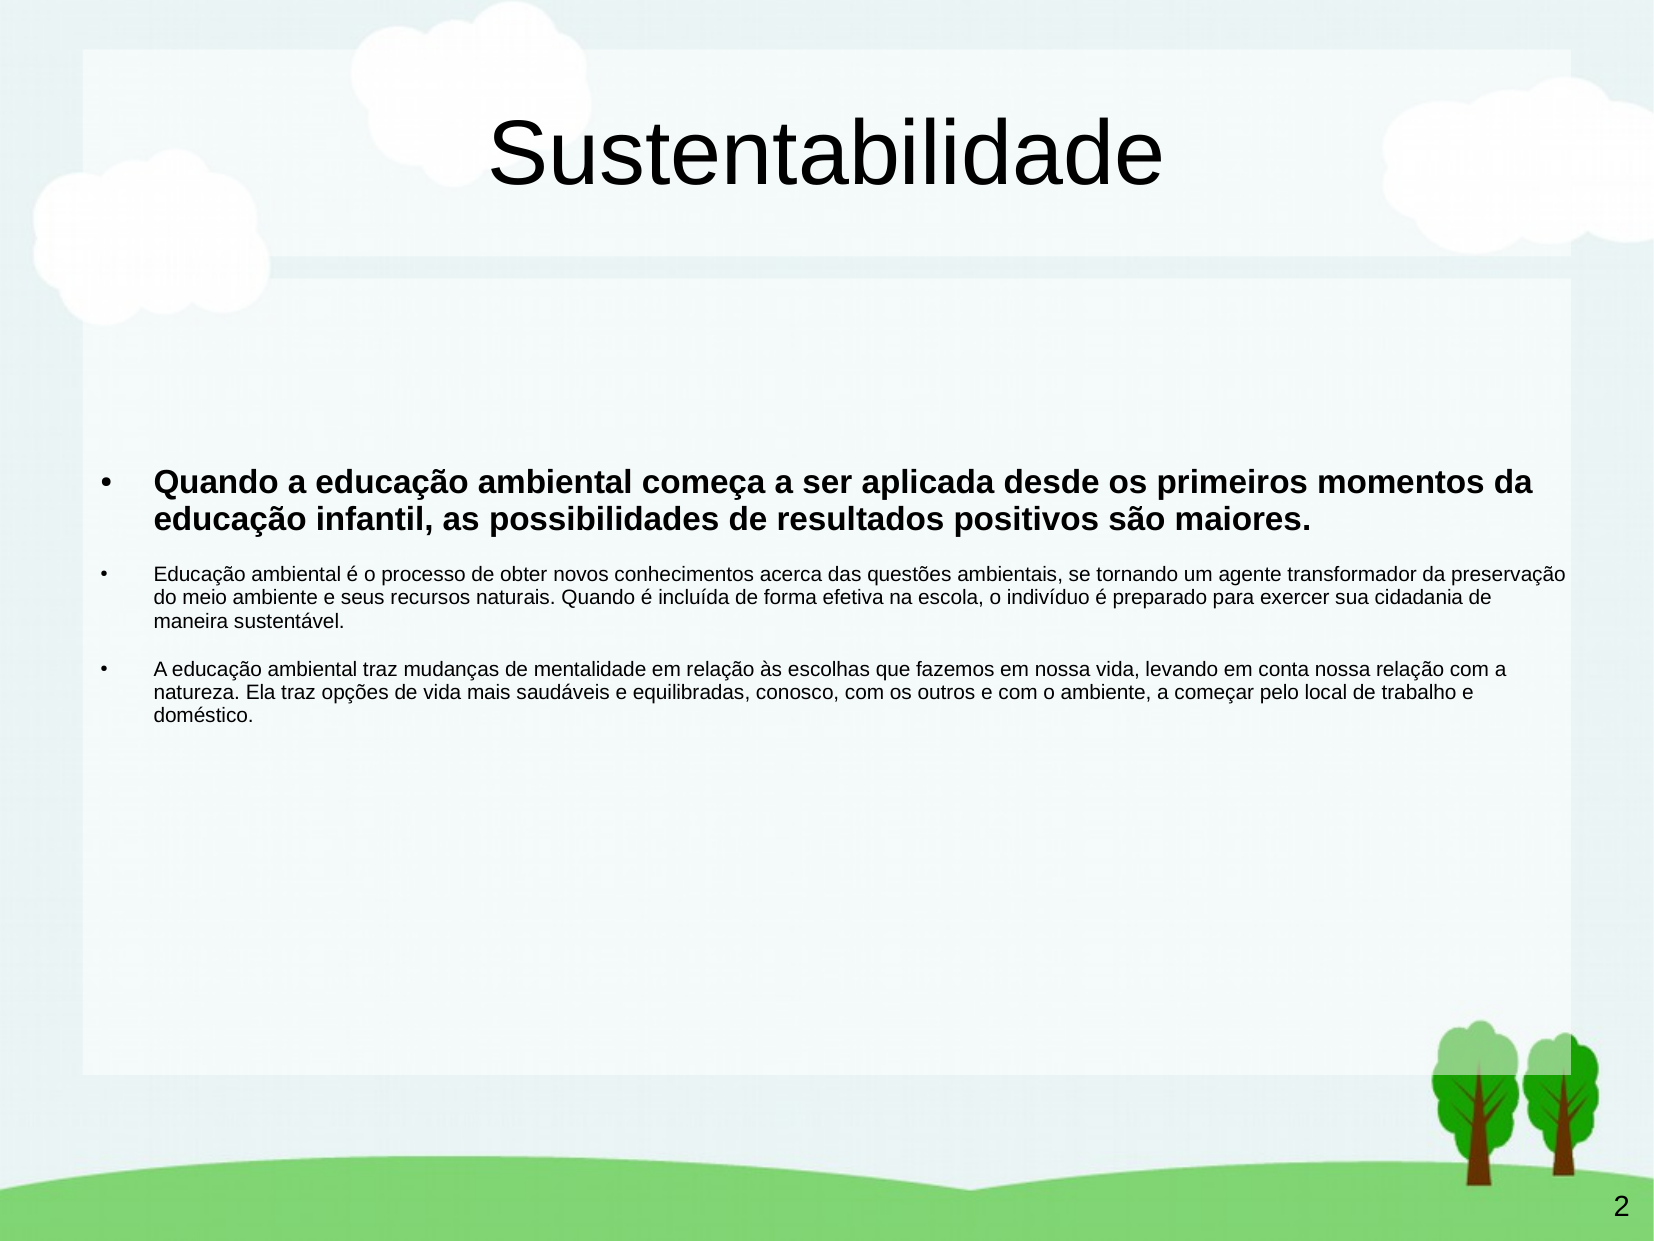

# Sustentabilidade
Quando a educação ambiental começa a ser aplicada desde os primeiros momentos da educação infantil, as possibilidades de resultados positivos são maiores.
Educação ambiental é o processo de obter novos conhecimentos acerca das questões ambientais, se tornando um agente transformador da preservação do meio ambiente e seus recursos naturais. Quando é incluída de forma efetiva na escola, o indivíduo é preparado para exercer sua cidadania de maneira sustentável.
A educação ambiental traz mudanças de mentalidade em relação às escolhas que fazemos em nossa vida, levando em conta nossa relação com a natureza. Ela traz opções de vida mais saudáveis e equilibradas, conosco, com os outros e com o ambiente, a começar pelo local de trabalho e doméstico.
2